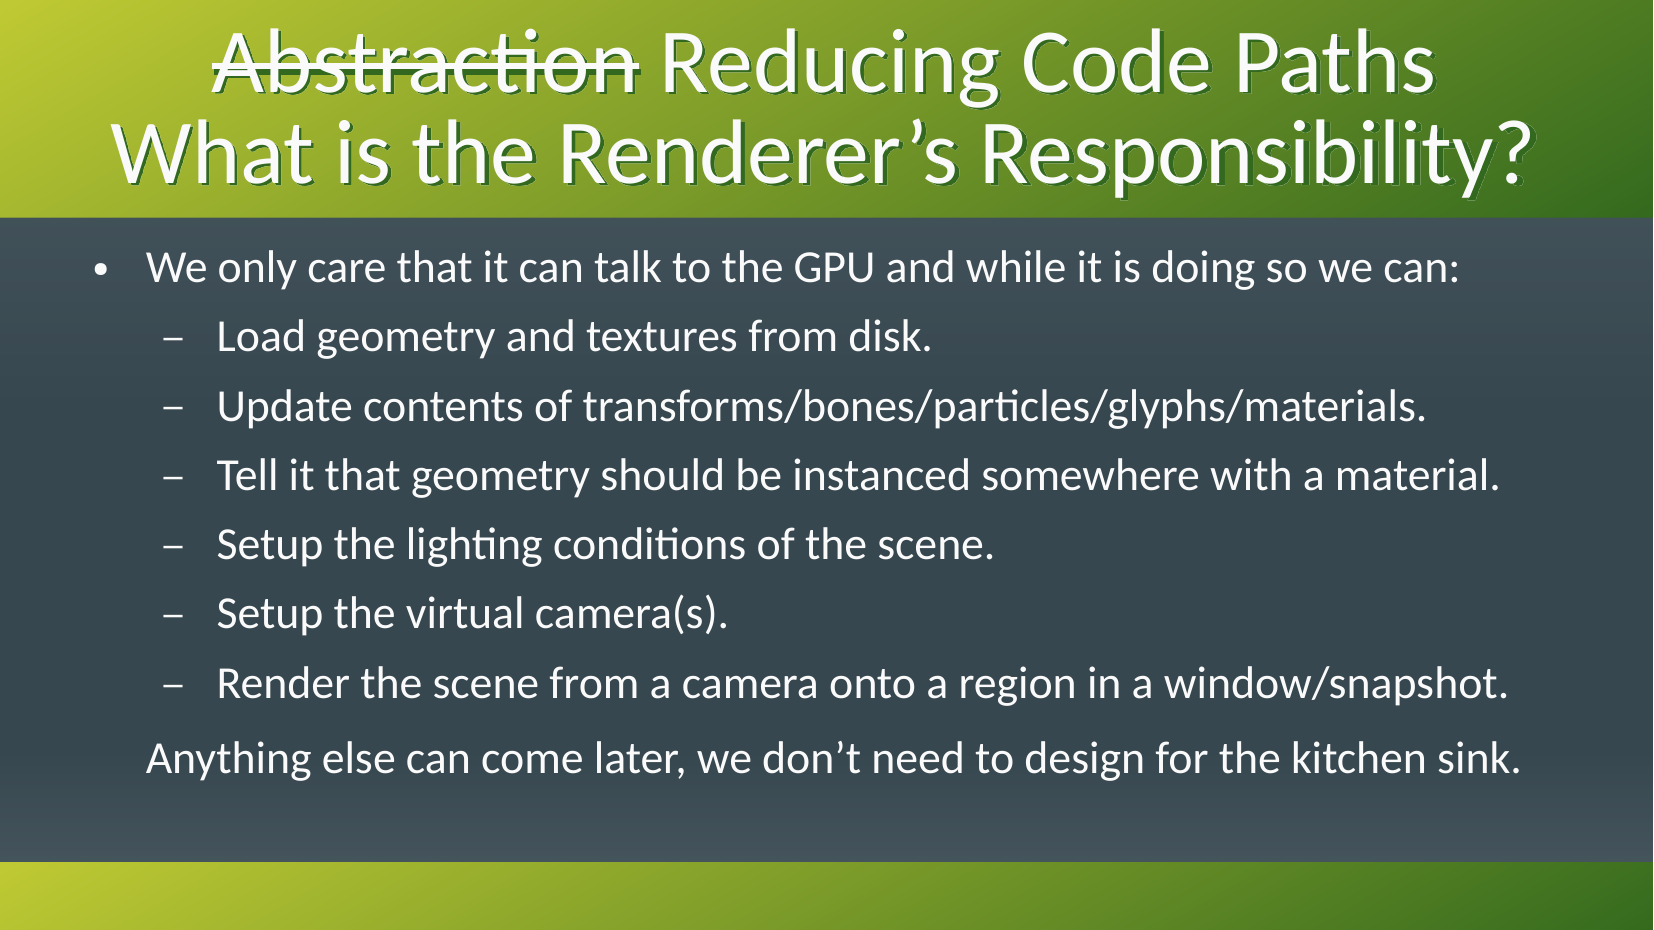

# Abstraction Reducing Code Paths What is the Renderer’s Responsibility?
We only care that it can talk to the GPU and while it is doing so we can:
Load geometry and textures from disk.
Update contents of transforms/bones/particles/glyphs/materials.
Tell it that geometry should be instanced somewhere with a material.
Setup the lighting conditions of the scene.
Setup the virtual camera(s).
Render the scene from a camera onto a region in a window/snapshot.
Anything else can come later, we don’t need to design for the kitchen sink.